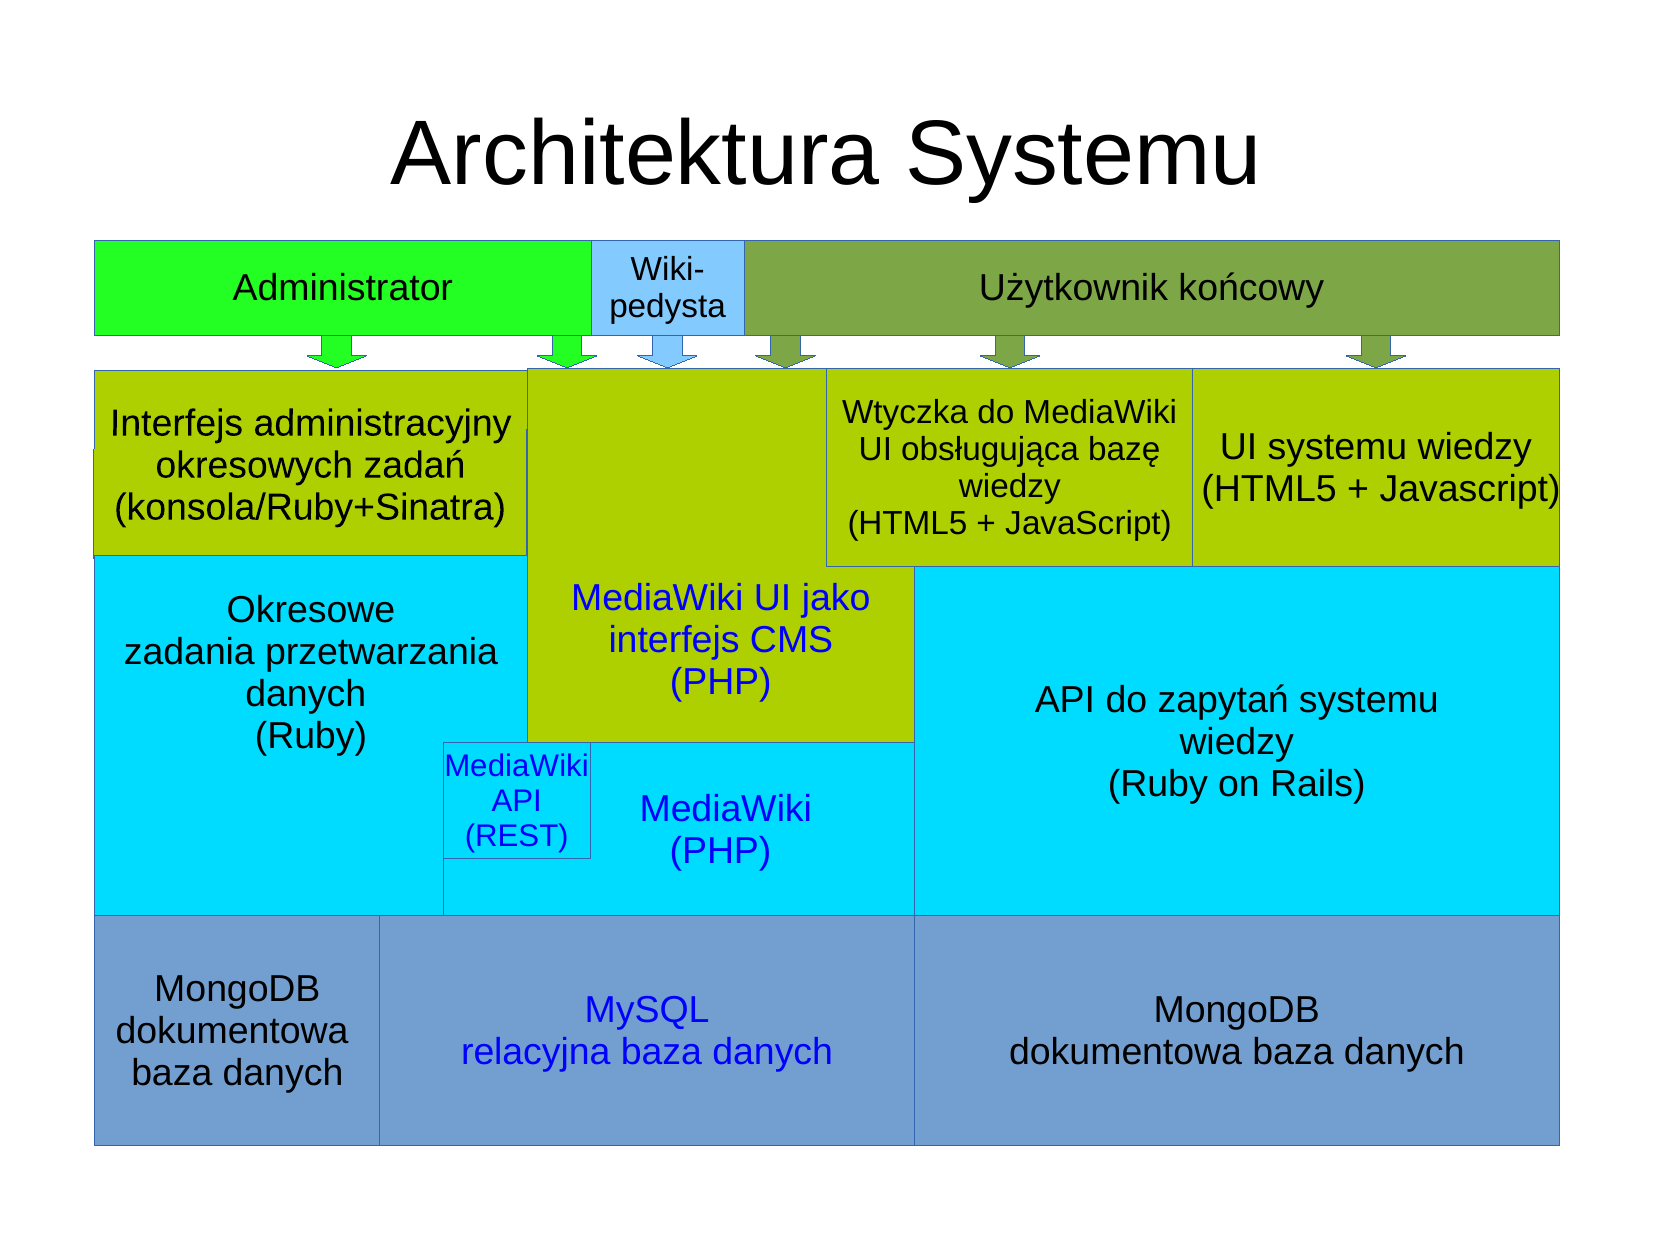

# Architektura Systemu
Administrator
Wiki-
pedysta
Użytkownik końcowy
MediaWiki UI jako
interfejs CMS
(PHP)
Wtyczka do MediaWiki
 UI obsługująca bazę
wiedzy
(HTML5 + JavaScript)
UI systemu wiedzy
 (HTML5 + Javascript)
Interfejs administracyjny
okresowych zadań
(konsola/Ruby+Sinatra)
Okresowe
zadania przetwarzania
danych
(Ruby)
API do zapytań systemu
wiedzy
(Ruby on Rails)
 MediaWiki
 (PHP)
MediaWiki
API
(REST)
MongoDB
dokumentowa
baza danych
MySQL
relacyjna baza danych
MongoDB
dokumentowa baza danych